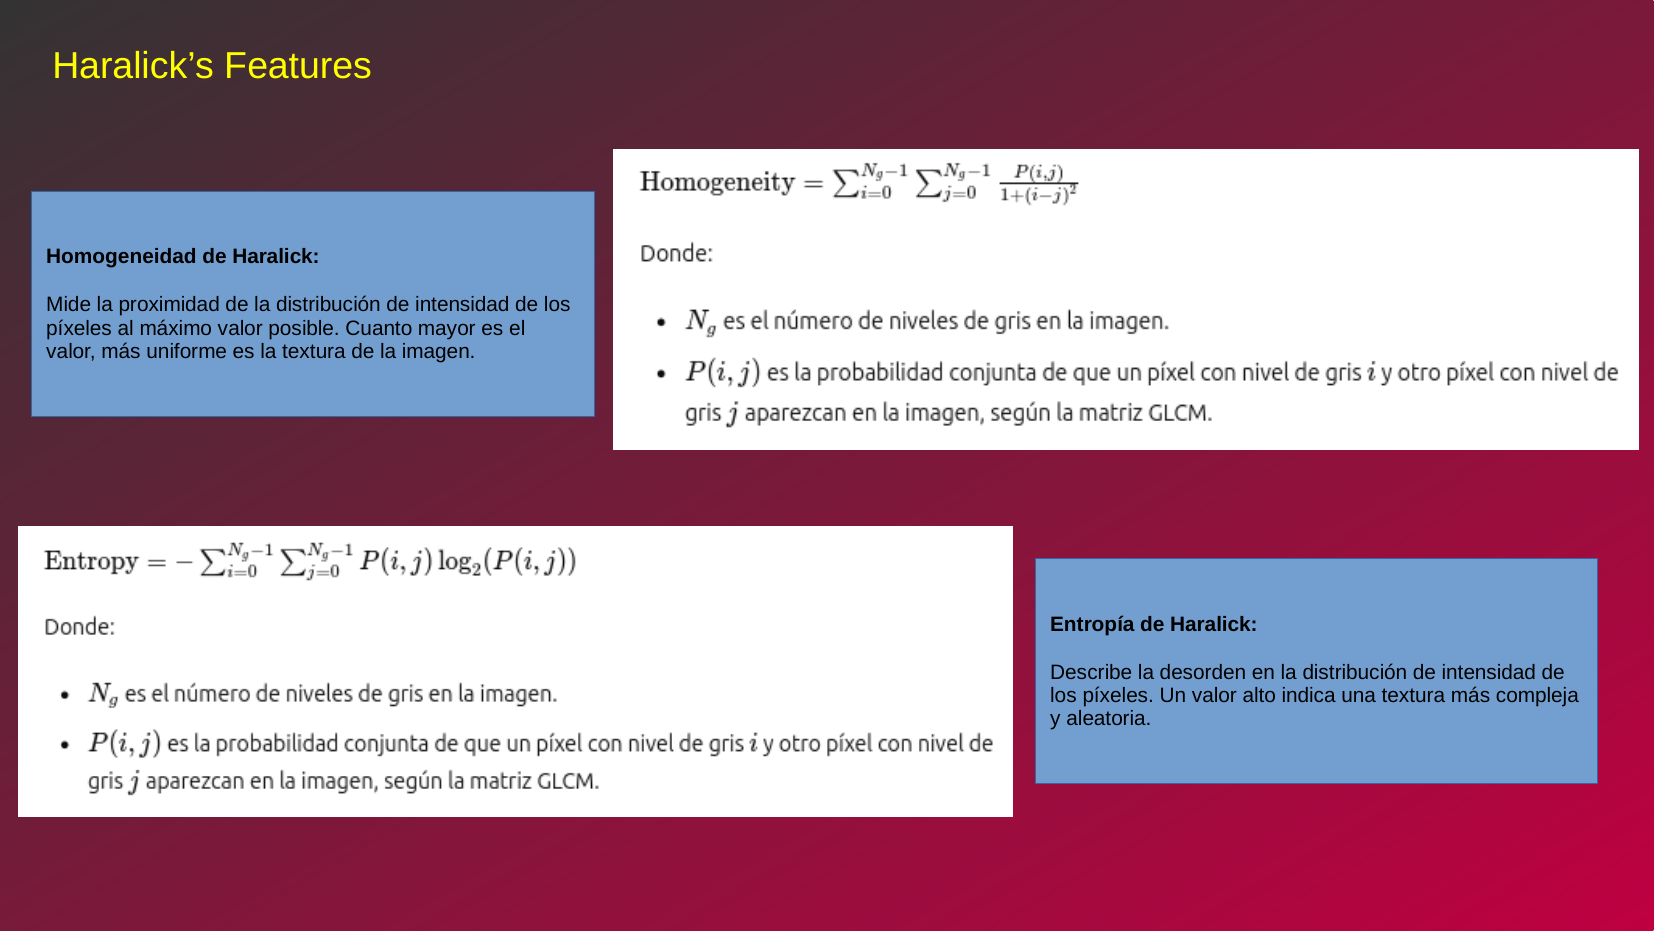

Haralick’s Features
Homogeneidad de Haralick:
Mide la proximidad de la distribución de intensidad de los píxeles al máximo valor posible. Cuanto mayor es el valor, más uniforme es la textura de la imagen.
Entropía de Haralick:
Describe la desorden en la distribución de intensidad de los píxeles. Un valor alto indica una textura más compleja y aleatoria.